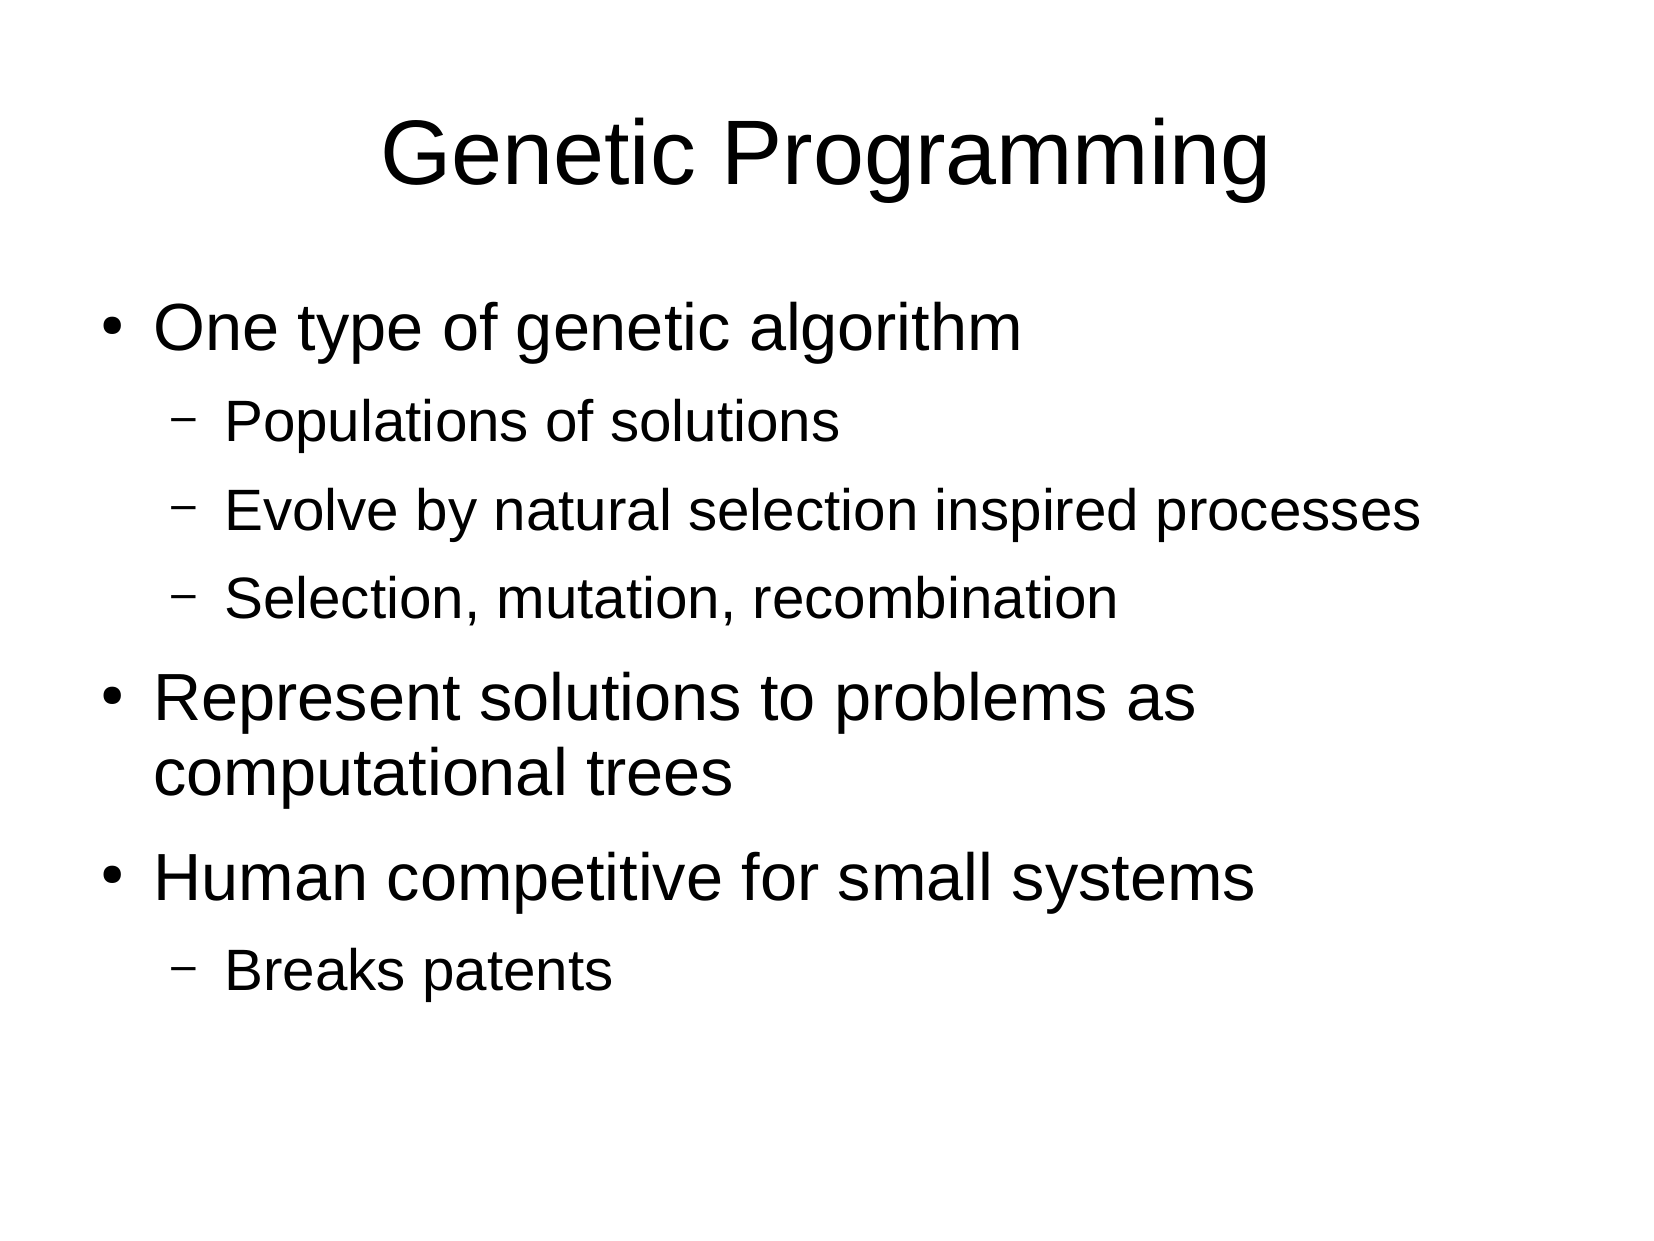

# Genetic Programming
One type of genetic algorithm
Populations of solutions
Evolve by natural selection inspired processes
Selection, mutation, recombination
Represent solutions to problems as computational trees
Human competitive for small systems
Breaks patents